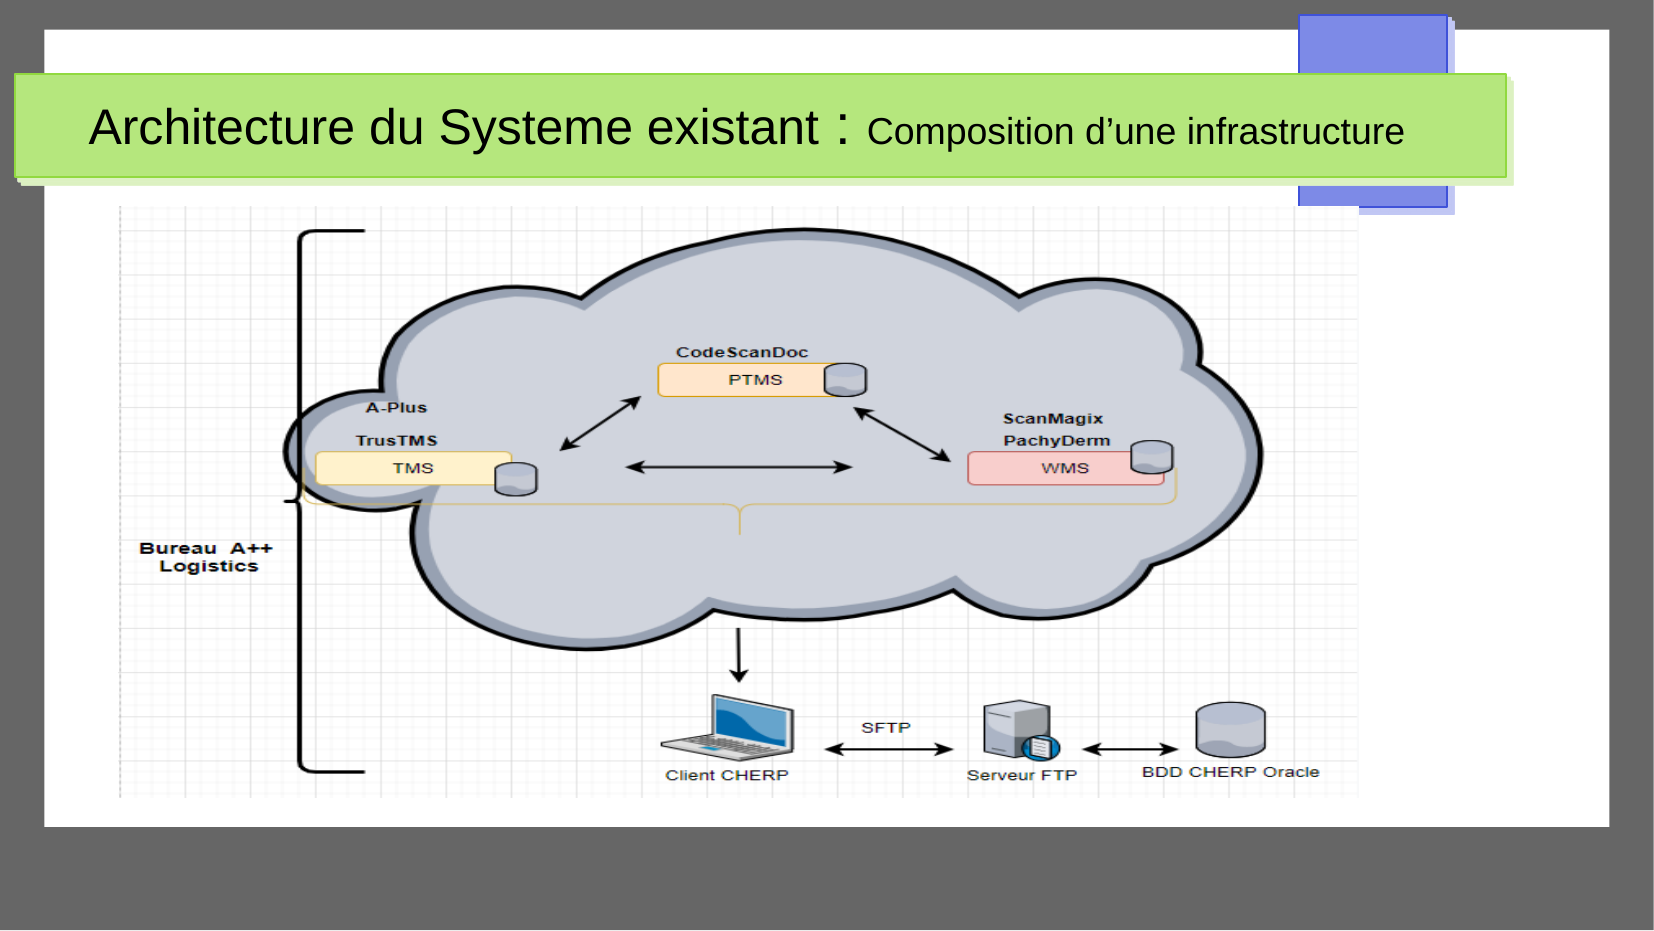

# Architecture du Systeme existant : Composition d’une infrastructure